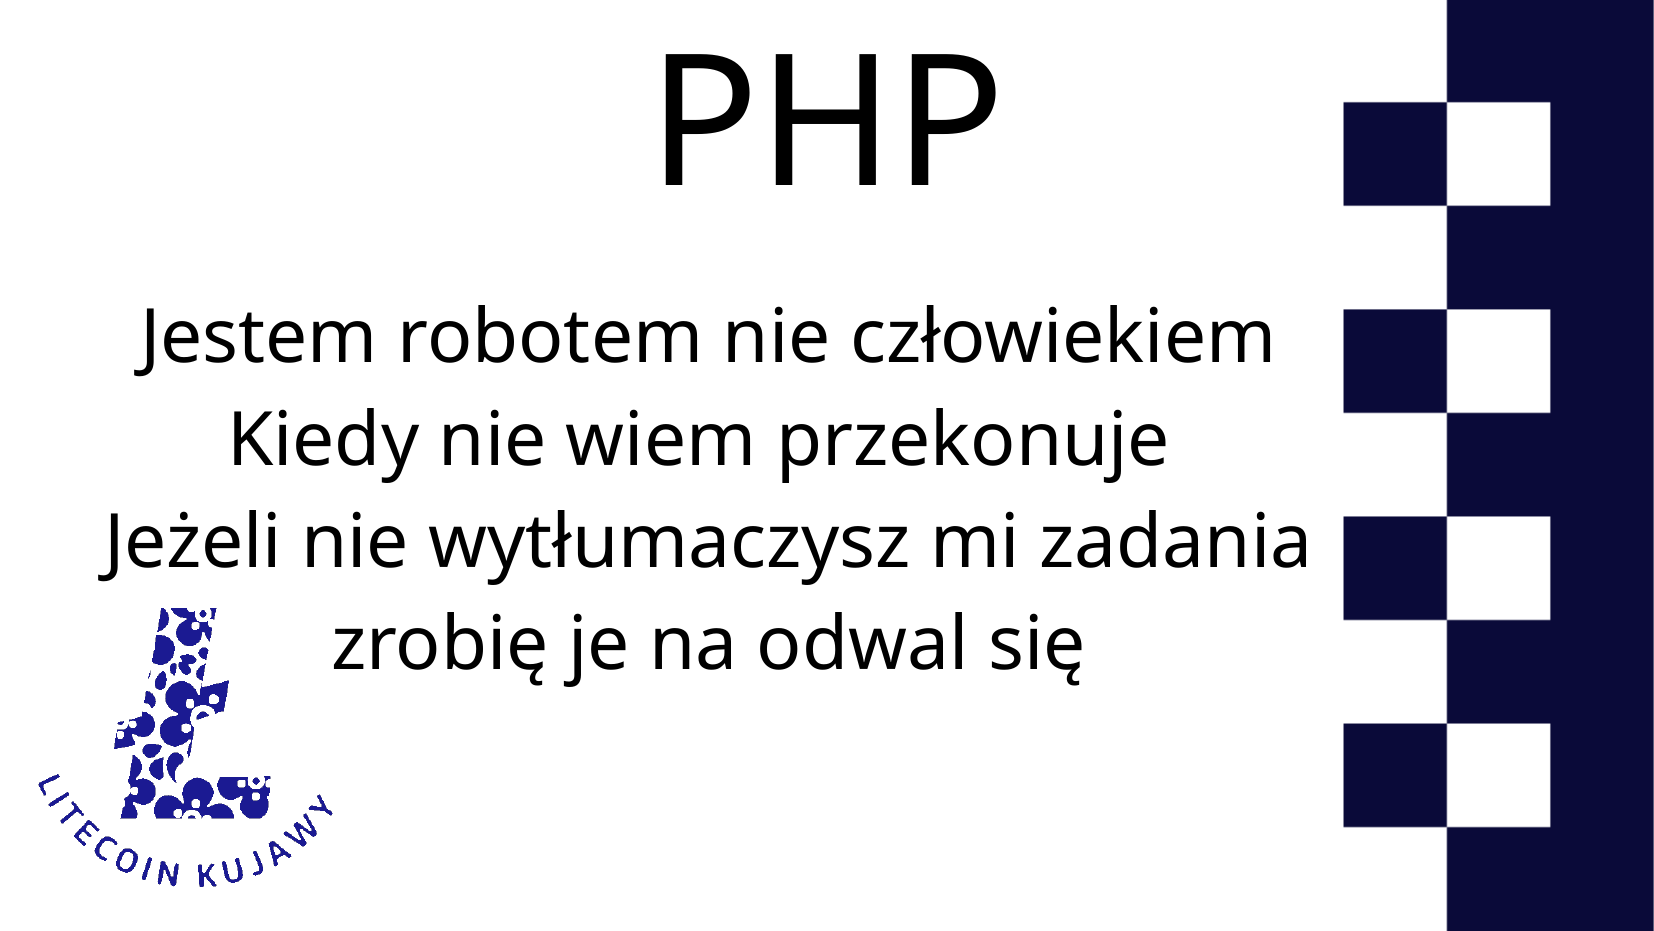

PHP
# Jestem robotem nie człowiekiem
Kiedy nie wiem przekonuje
Jeżeli nie wytłumaczysz mi zadania zrobię je na odwal się